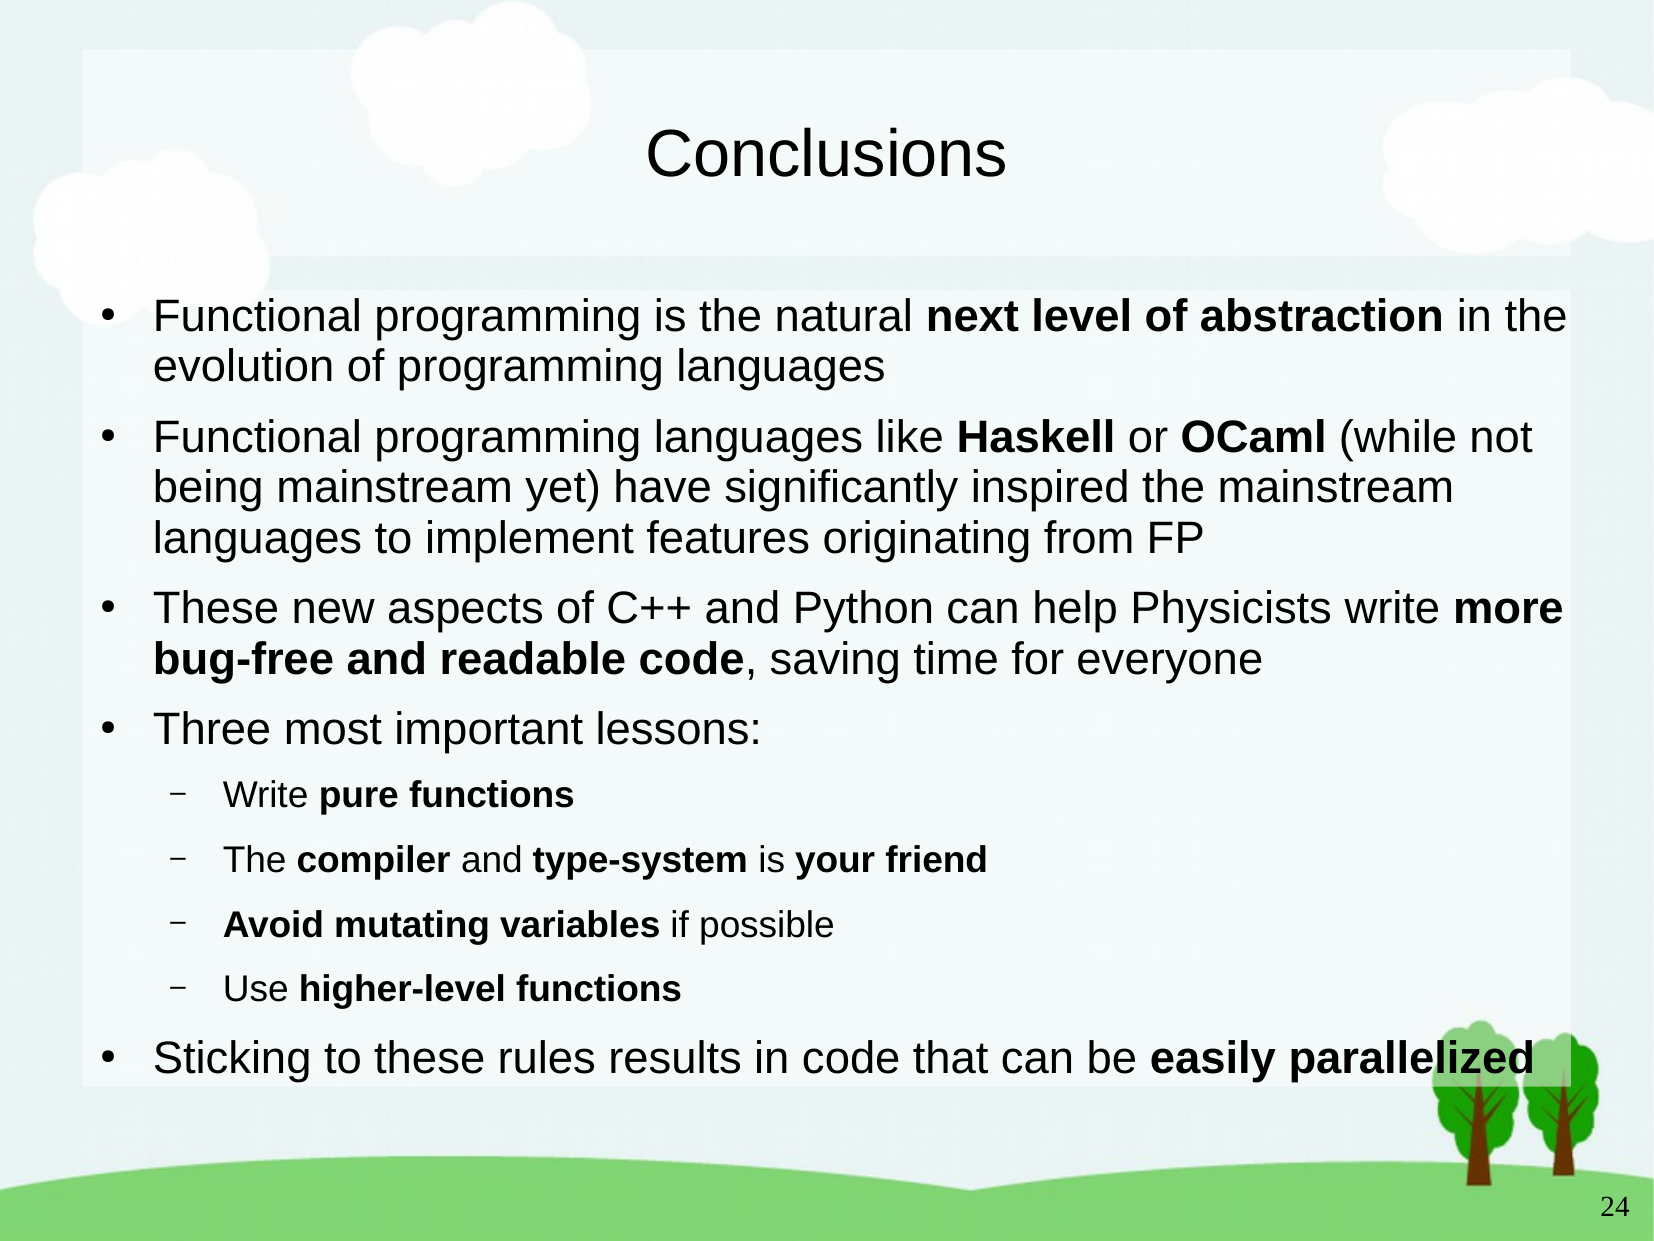

# Conclusions
Functional programming is the natural next level of abstraction in the evolution of programming languages
Functional programming languages like Haskell or OCaml (while not being mainstream yet) have significantly inspired the mainstream languages to implement features originating from FP
These new aspects of C++ and Python can help Physicists write more bug-free and readable code, saving time for everyone
Three most important lessons:
Write pure functions
The compiler and type-system is your friend
Avoid mutating variables if possible
Use higher-level functions
Sticking to these rules results in code that can be easily parallelized
24